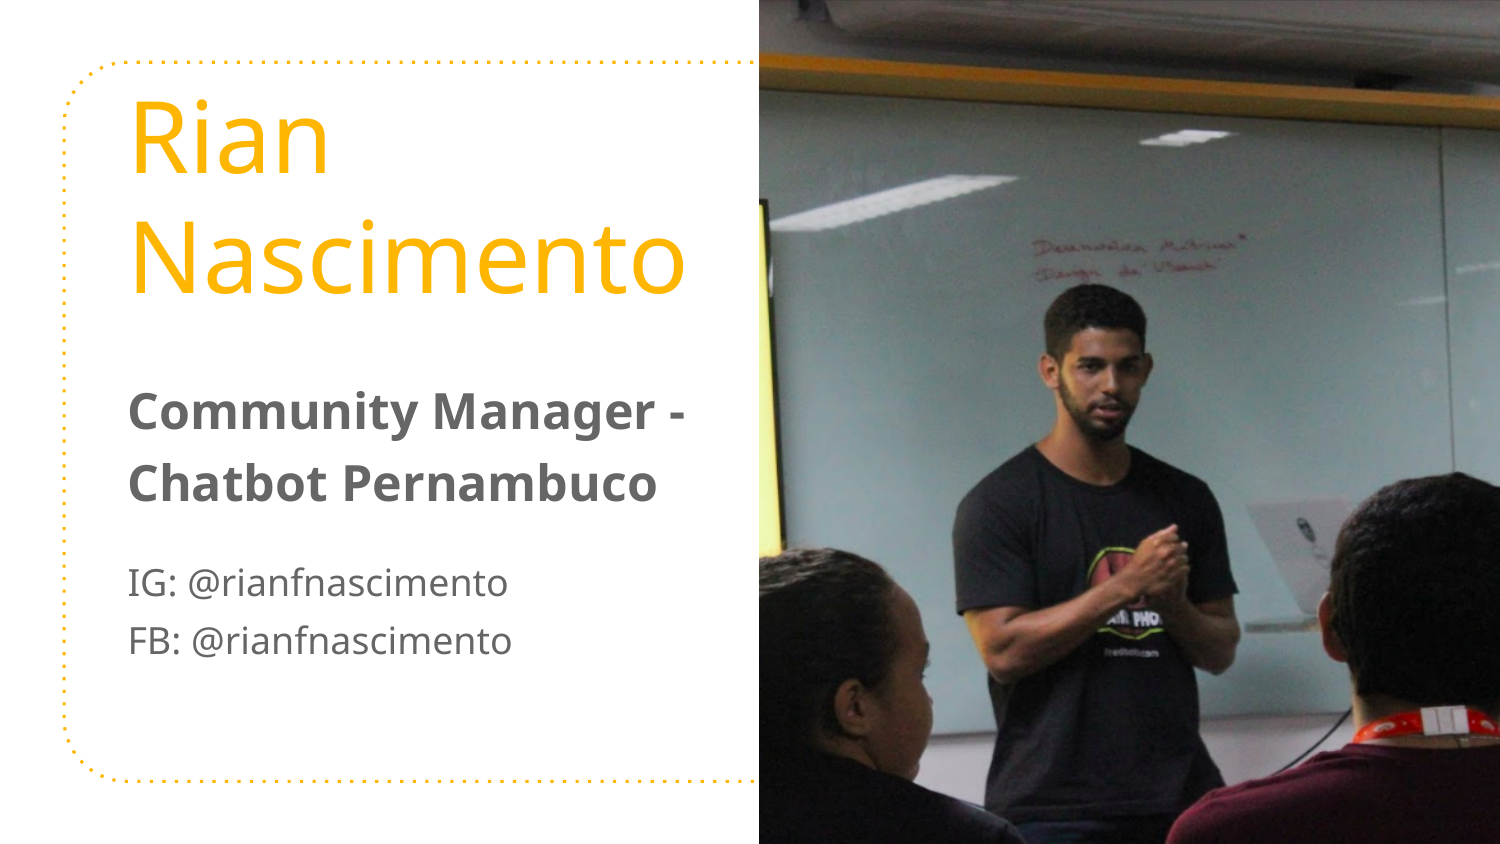

# Rian Nascimento
Community Manager -
Chatbot Pernambuco
IG: @rianfnascimento
FB: @rianfnascimento